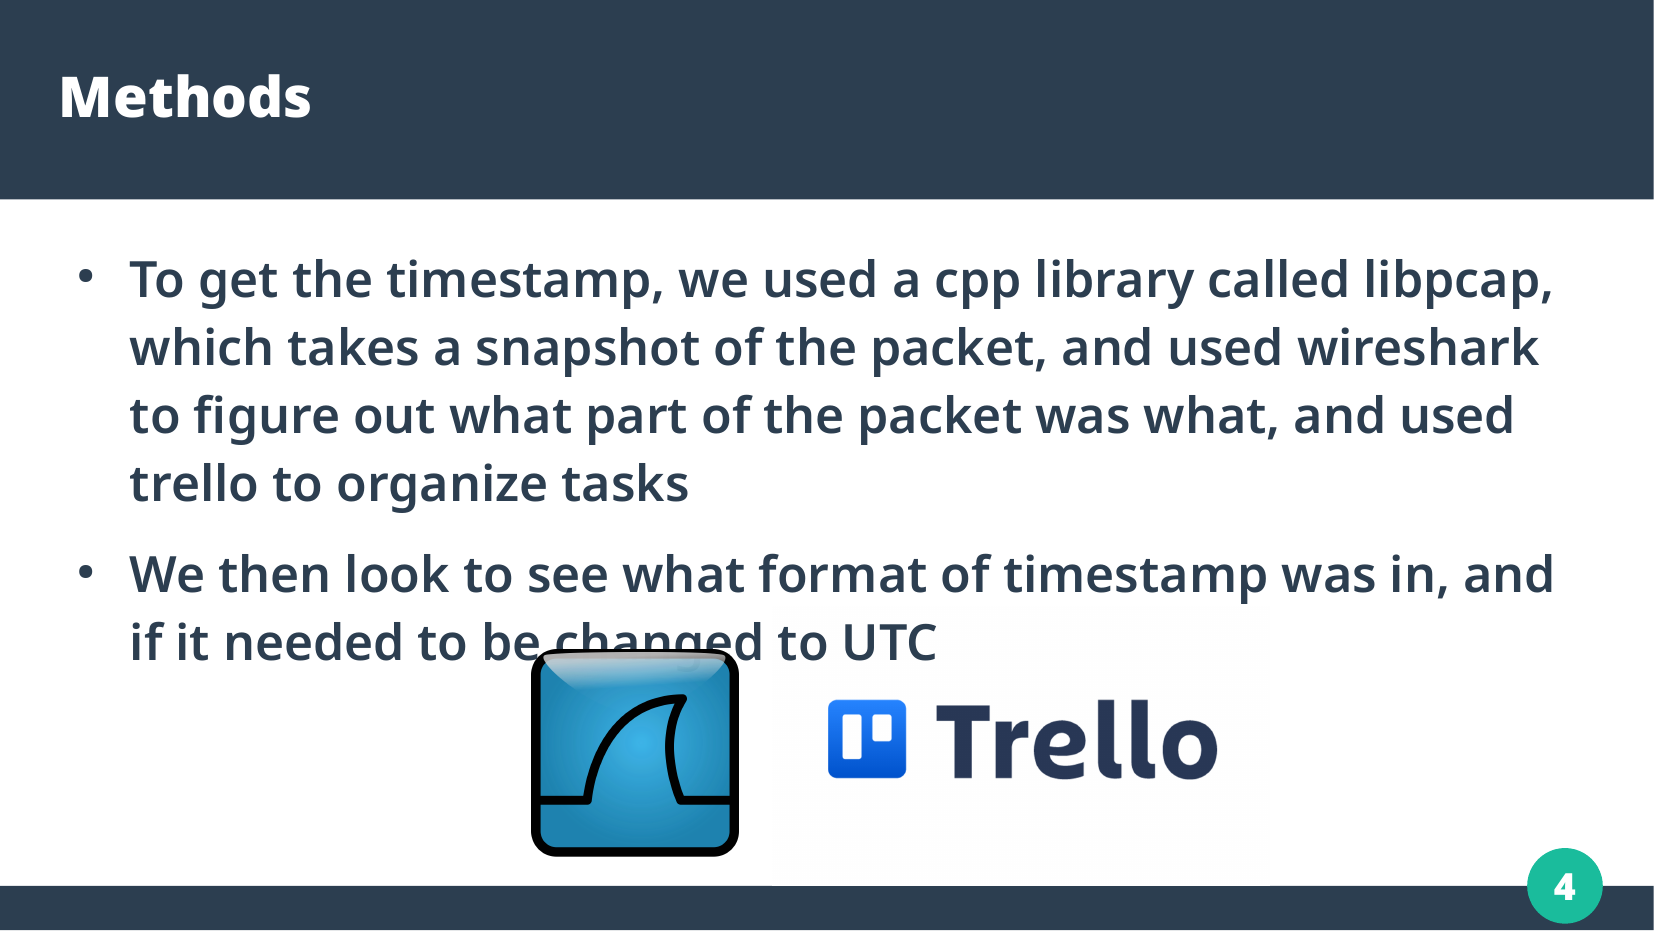

# Methods
To get the timestamp, we used a cpp library called libpcap, which takes a snapshot of the packet, and used wireshark to figure out what part of the packet was what, and used trello to organize tasks
We then look to see what format of timestamp was in, and if it needed to be changed to UTC